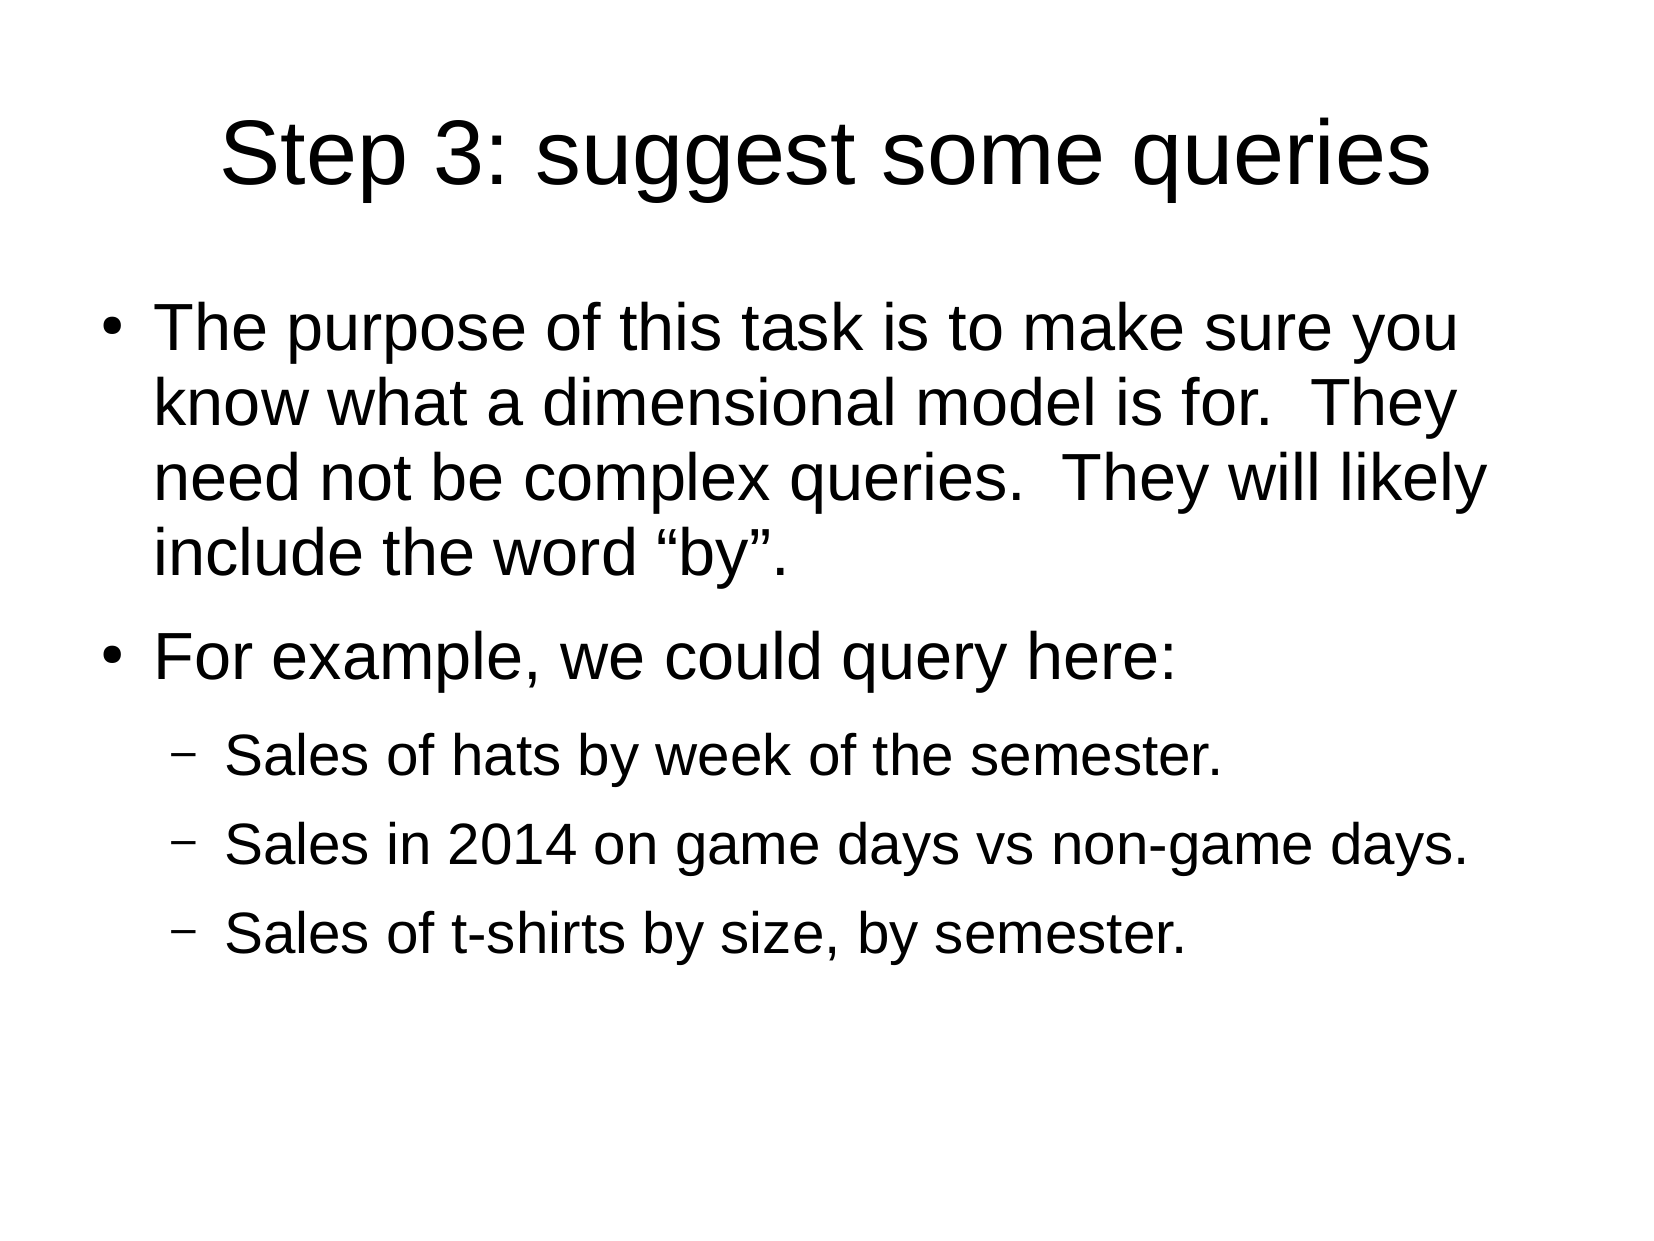

# Step 3: suggest some queries
The purpose of this task is to make sure you know what a dimensional model is for. They need not be complex queries. They will likely include the word “by”.
For example, we could query here:
Sales of hats by week of the semester.
Sales in 2014 on game days vs non-game days.
Sales of t-shirts by size, by semester.